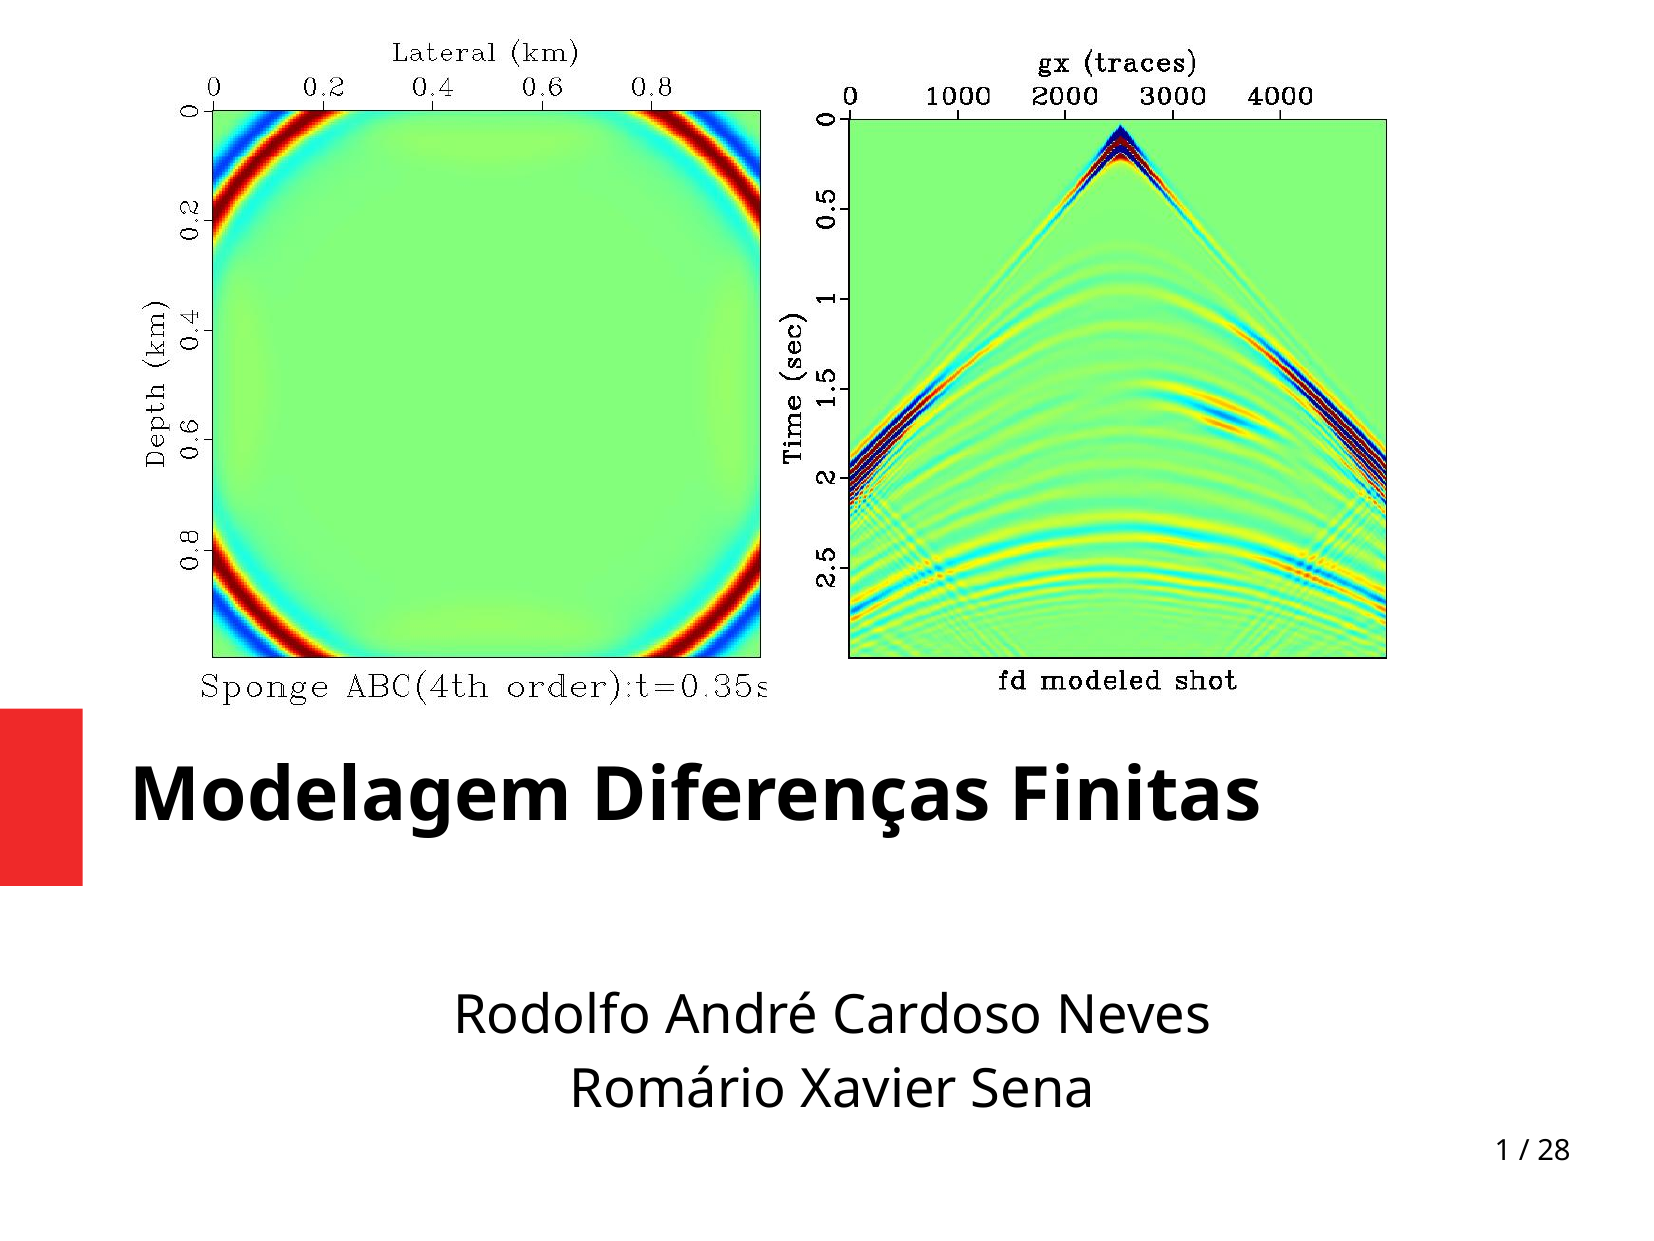

# Modelagem Diferenças Finitas
Rodolfo André Cardoso Neves
Romário Xavier Sena
1